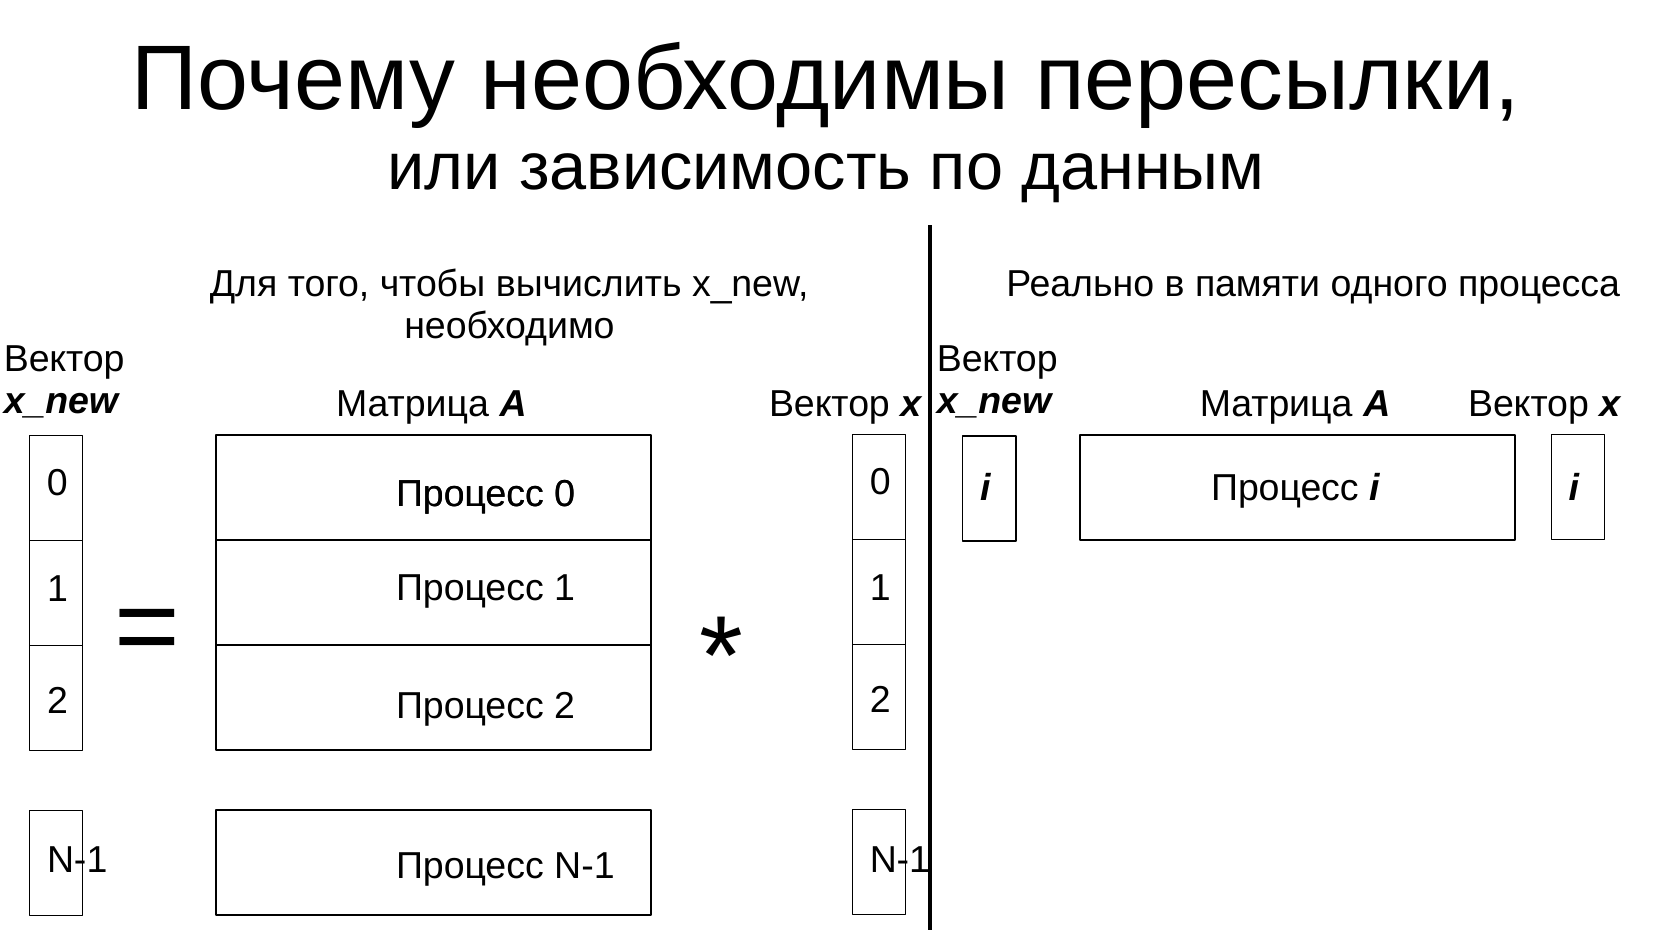

# Почему необходимы пересылки, или зависимость по данным
Для того, чтобы вычислить x_new,
необходимо
Реально в памяти одного процесса
Вектор
x_new
Вектор
x_new
Матрица A
Вектор x
Матрица A
Вектор x
0
0
i
Процесс i
i
Процесс 0
Процесс 0
=
1
Процесс 1
1
*
2
2
Процесс 2
N-1
N-1
Процесс N-1